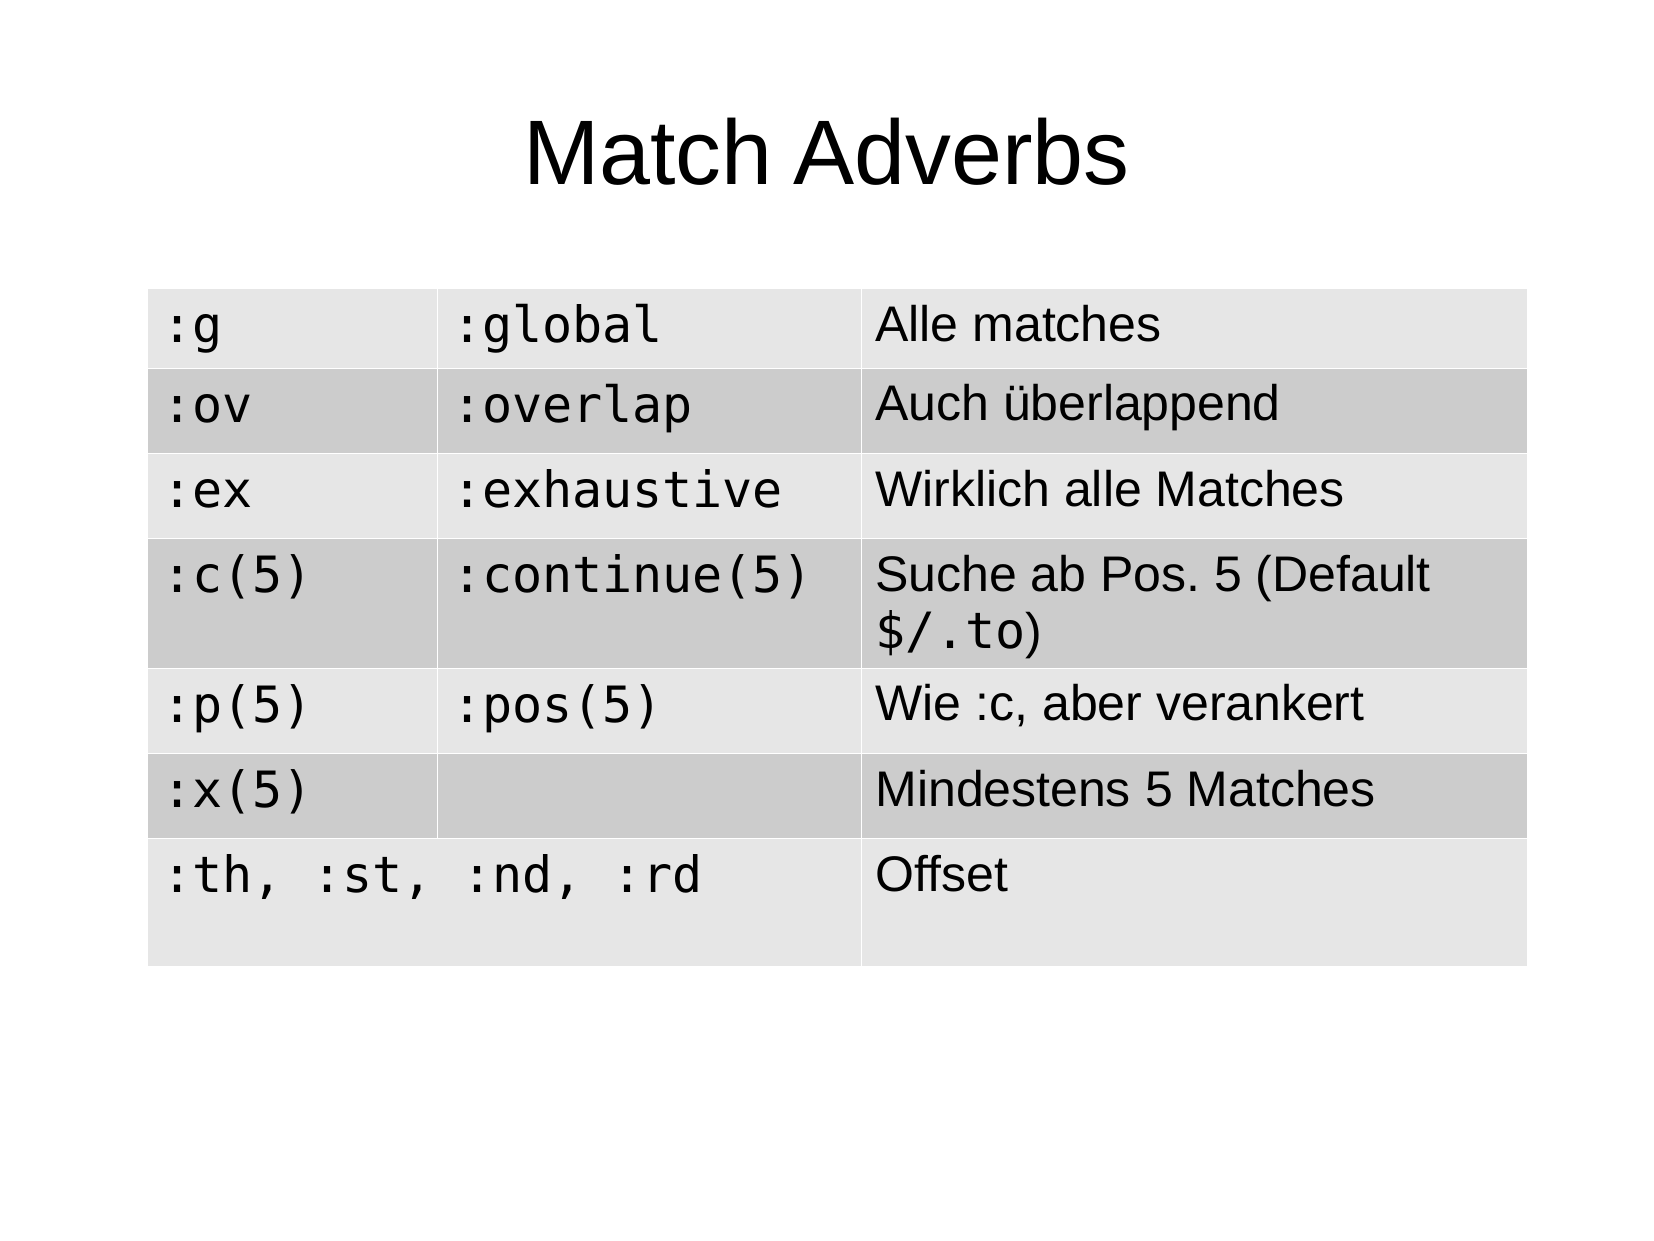

# Match Adverbs
| :g | :global | Alle matches |
| --- | --- | --- |
| :ov | :overlap | Auch überlappend |
| :ex | :exhaustive | Wirklich alle Matches |
| :c(5) | :continue(5) | Suche ab Pos. 5 (Default $/.to) |
| :p(5) | :pos(5) | Wie :c, aber verankert |
| :x(5) | | Mindestens 5 Matches |
| :th, :st, :nd, :rd | | Offset |